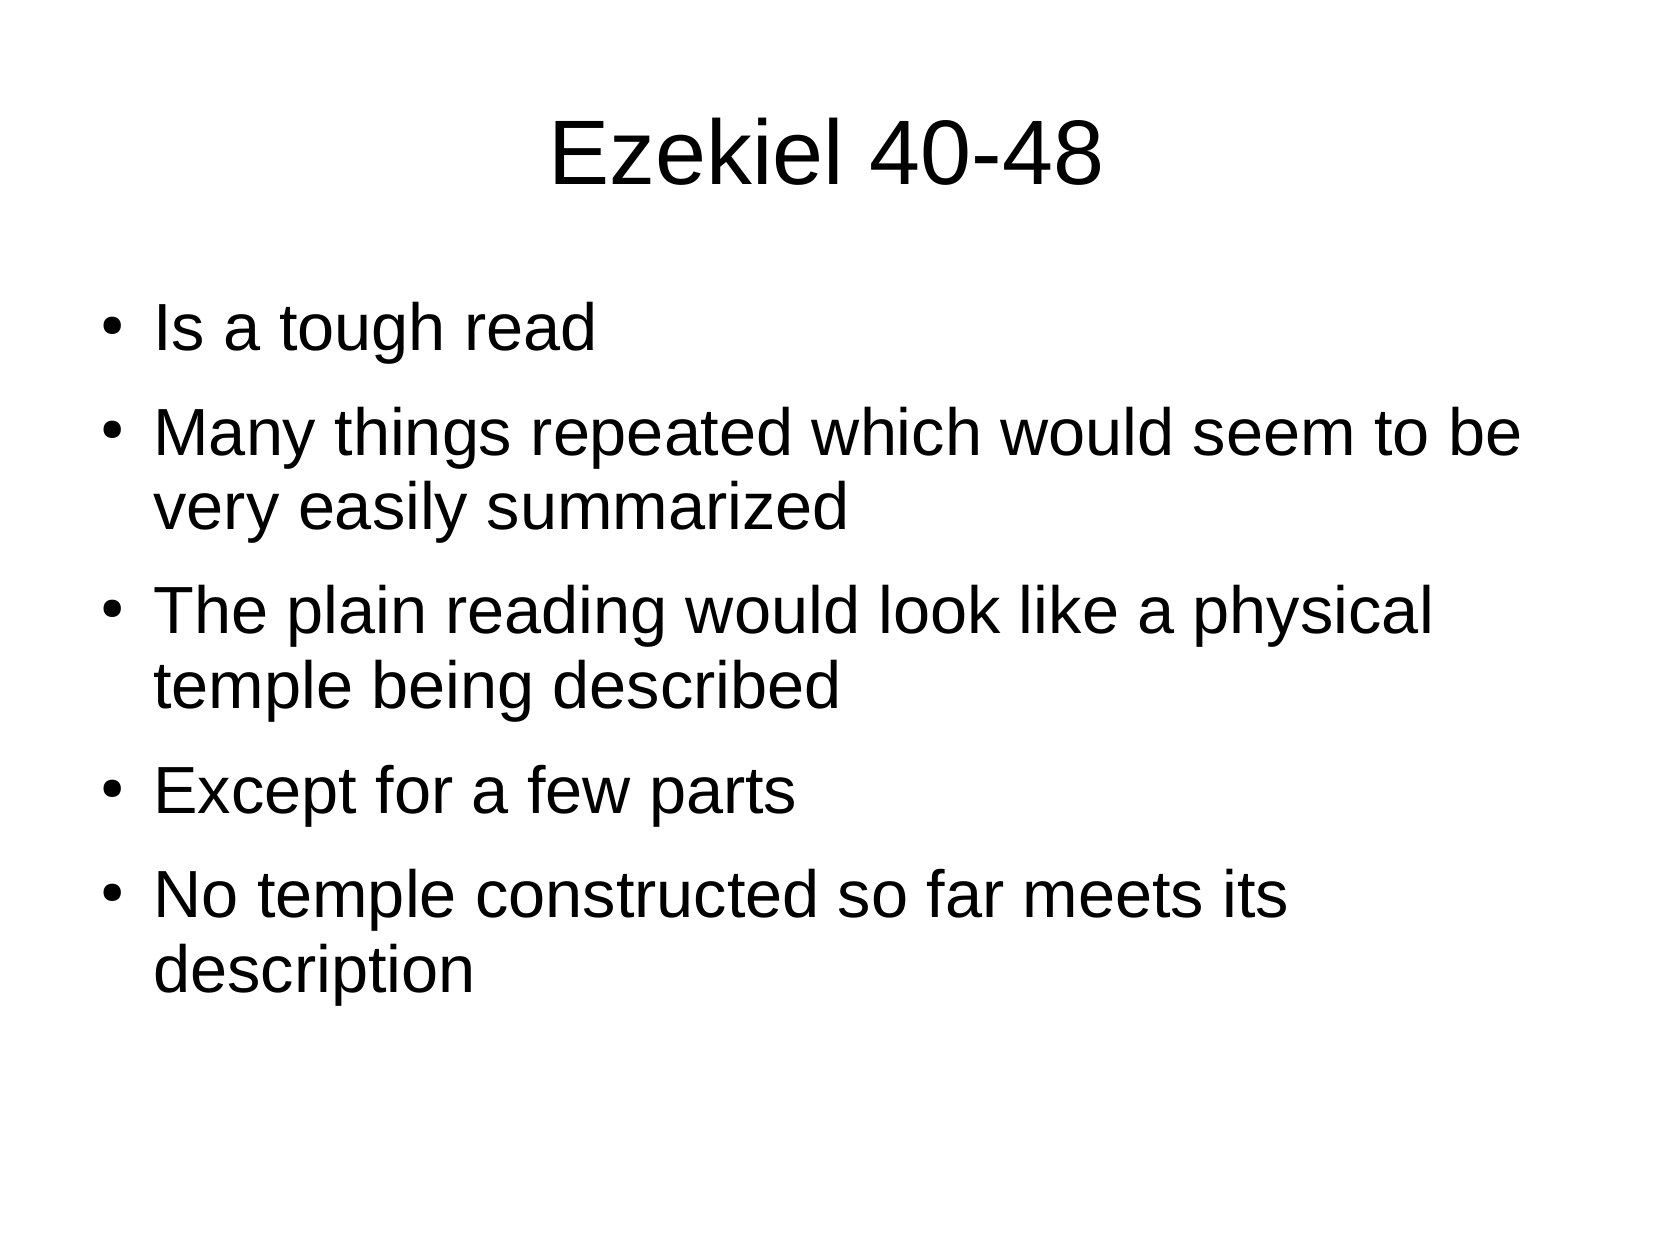

# Ezekiel 40-48
Is a tough read
Many things repeated which would seem to be very easily summarized
The plain reading would look like a physical temple being described
Except for a few parts
No temple constructed so far meets its description